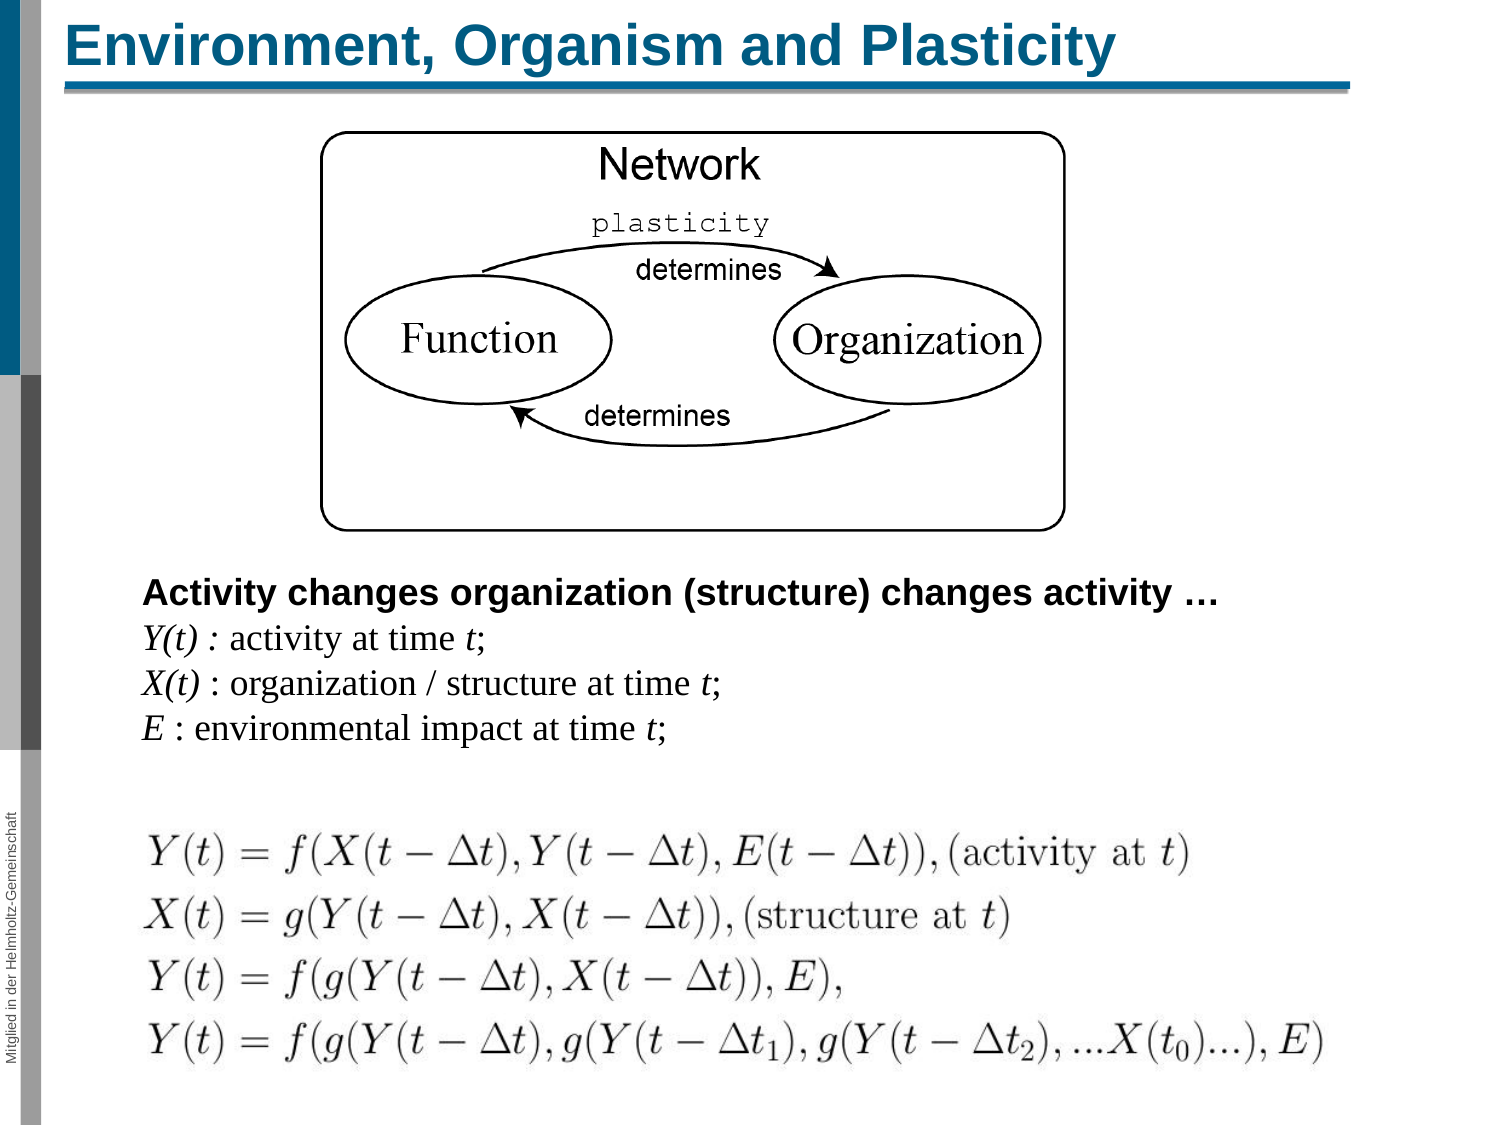

Environment, Organism and Plasticity
Activity changes organization (structure) changes activity …
Y(t) : activity at time t;
X(t) : organization / structure at time t;
E : environmental impact at time t;